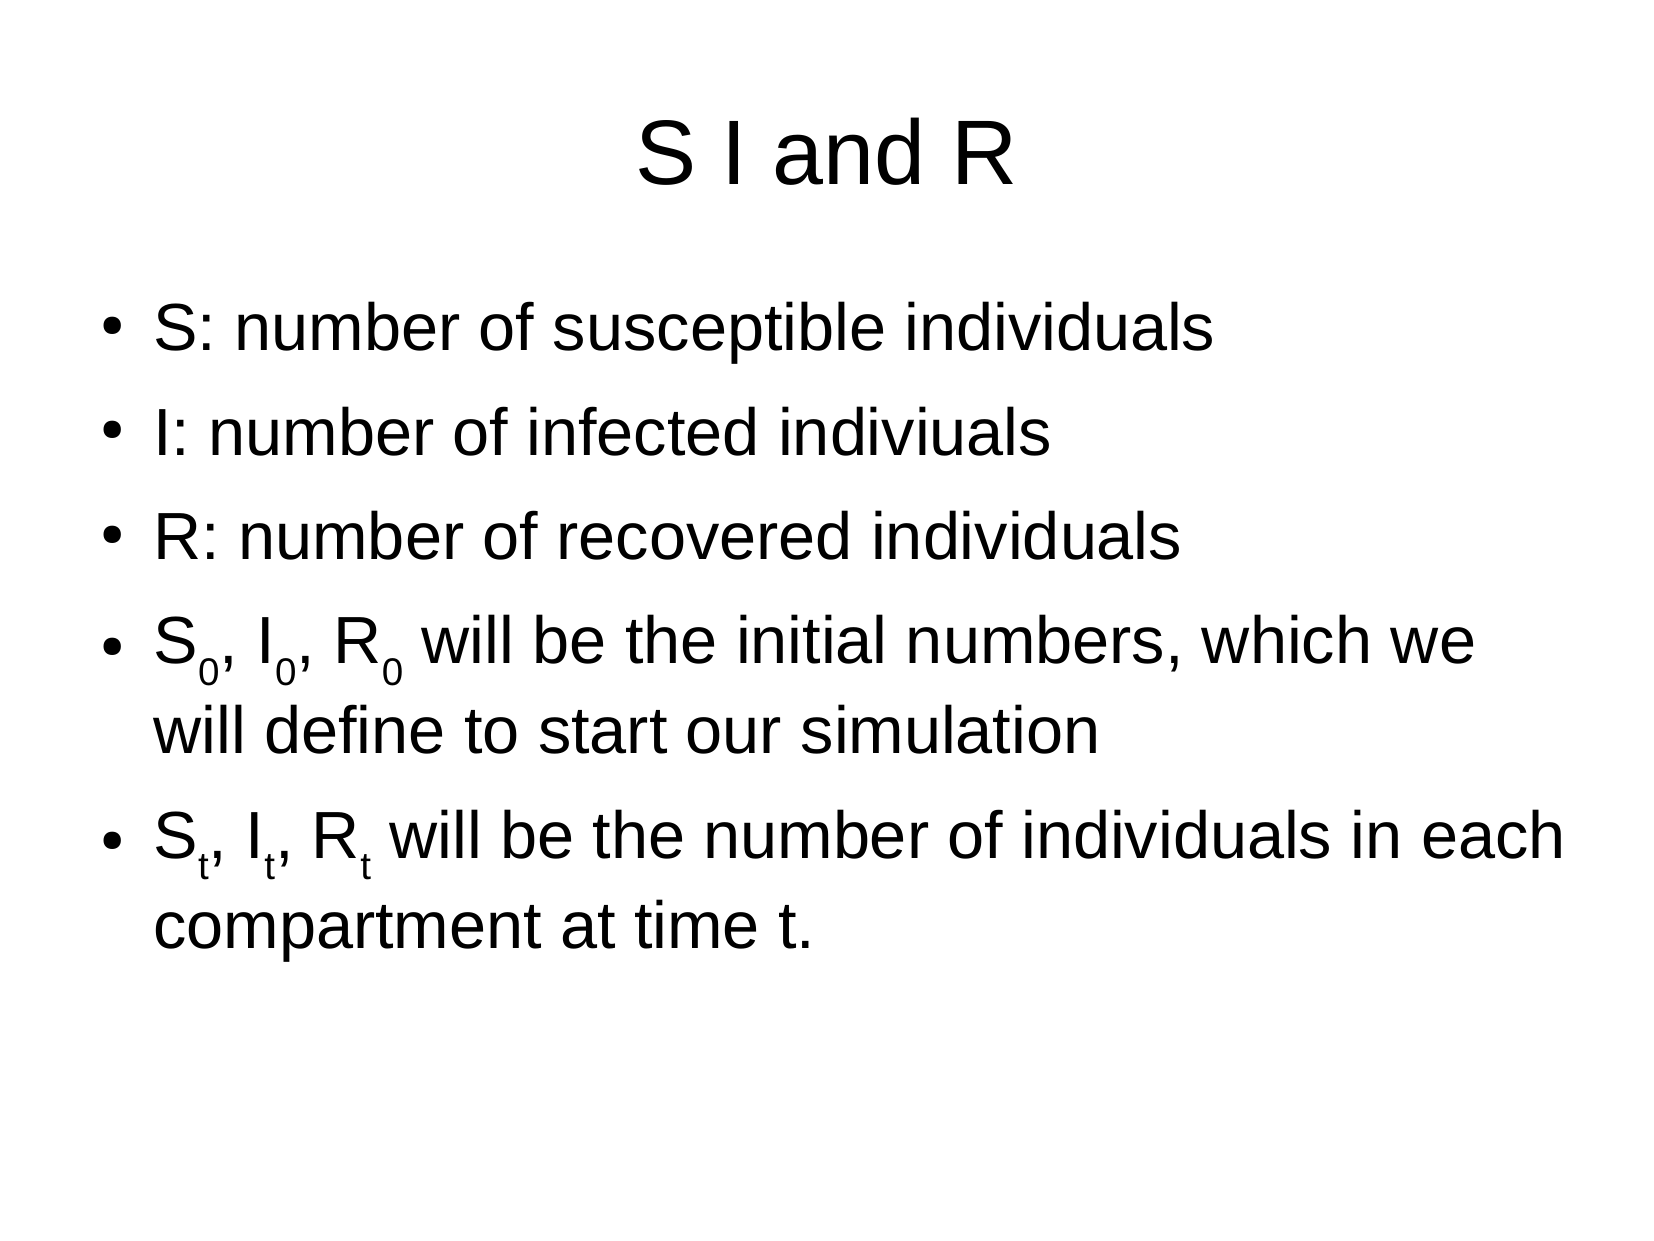

# S I and R
S: number of susceptible individuals
I: number of infected indiviuals
R: number of recovered individuals
S0, I0, R0 will be the initial numbers, which we will define to start our simulation
St, It, Rt will be the number of individuals in each compartment at time t.